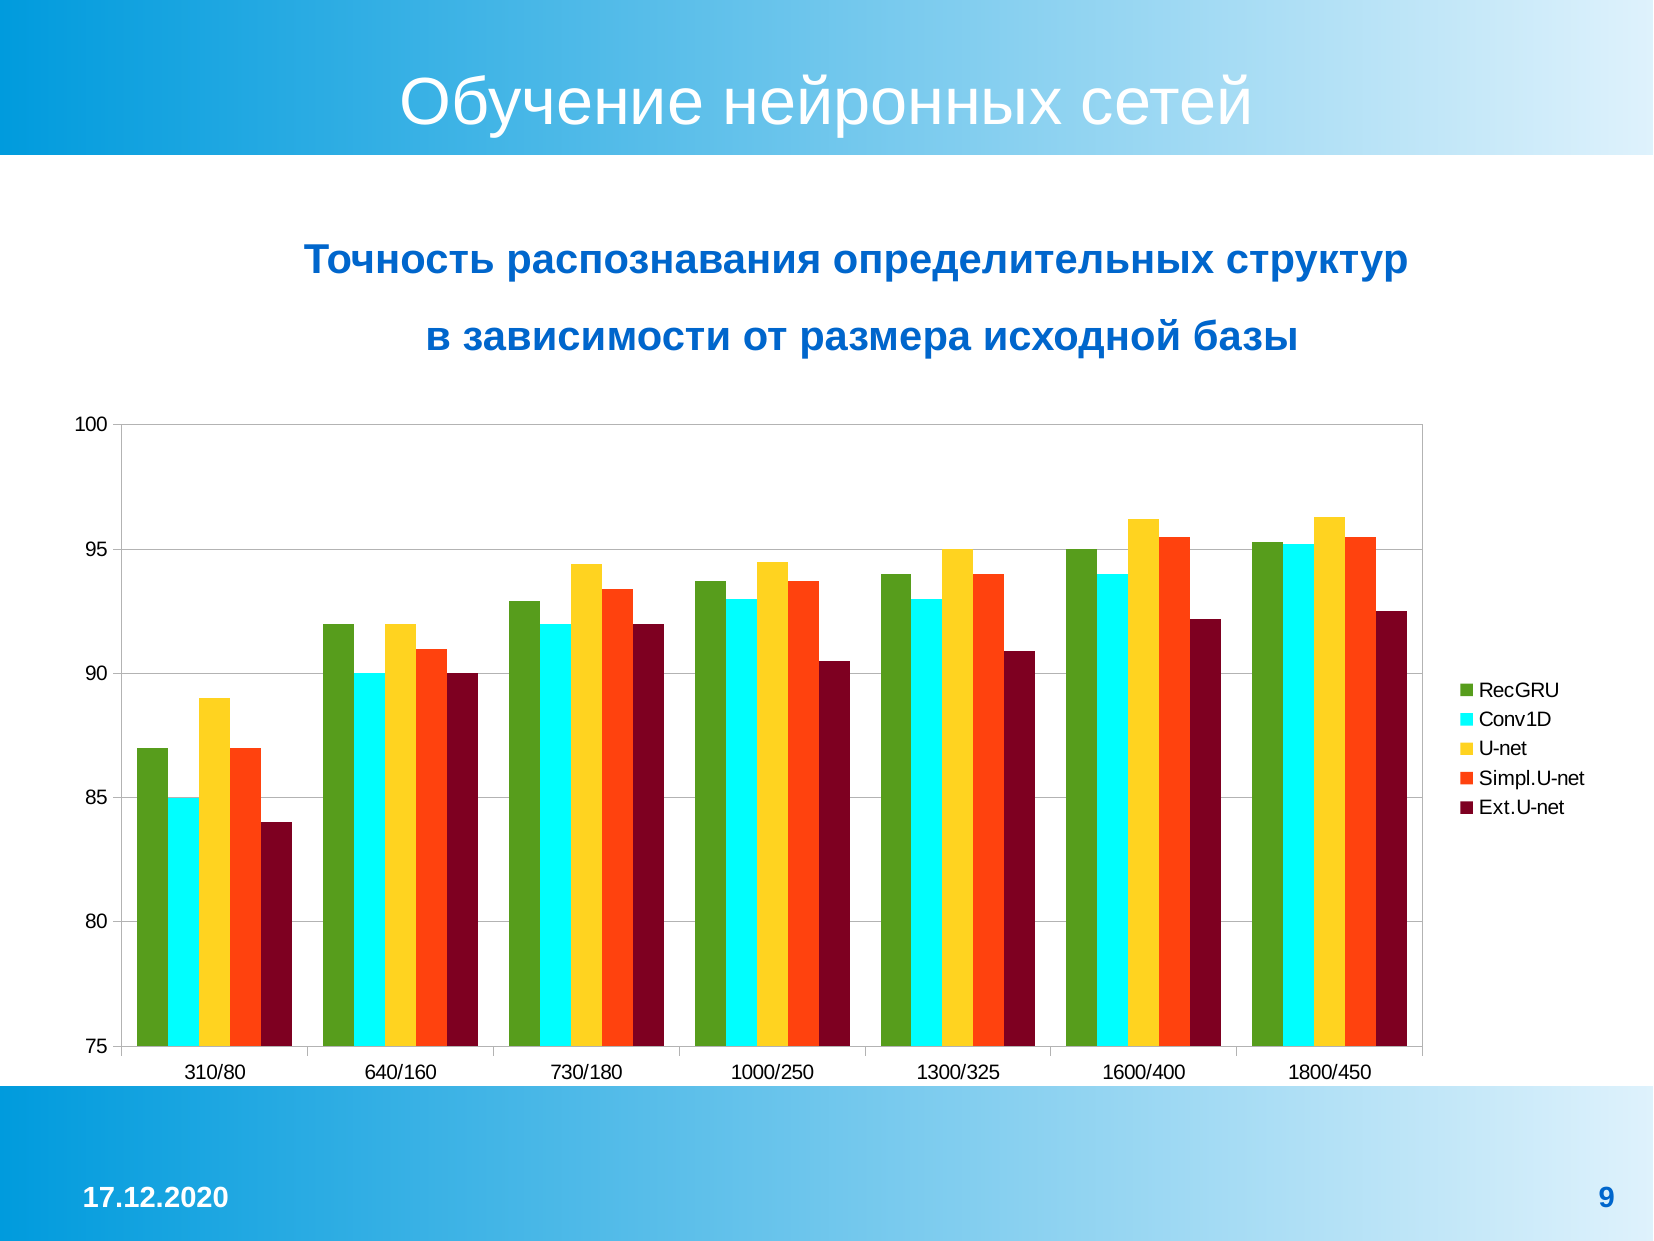

# Обучение нейронных сетей
Точность распознавания определительных структур
в зависимости от размера исходной базы
### Chart
| Category | RecGRU | Conv1D | U-net | Simpl.U-net | Ext.U-net |
|---|---|---|---|---|---|
| 310/80 | 87.0 | 85.0 | 89.0 | 87.0 | 84.0 |
| 640/160 | 92.0 | 90.0 | 92.0 | 91.0 | 90.0 |
| 730/180 | 92.9 | 92.0 | 94.4 | 93.4 | 92.0 |
| 1000/250 | 93.7 | 93.0 | 94.5 | 93.7 | 90.5 |
| 1300/325 | 94.0 | 93.0 | 95.0 | 94.0 | 90.9 |
| 1600/400 | 95.0 | 94.0 | 96.2 | 95.5 | 92.2 |
| 1800/450 | 95.3 | 95.2 | 96.3 | 95.5 | 92.5 |17.12.2020 9